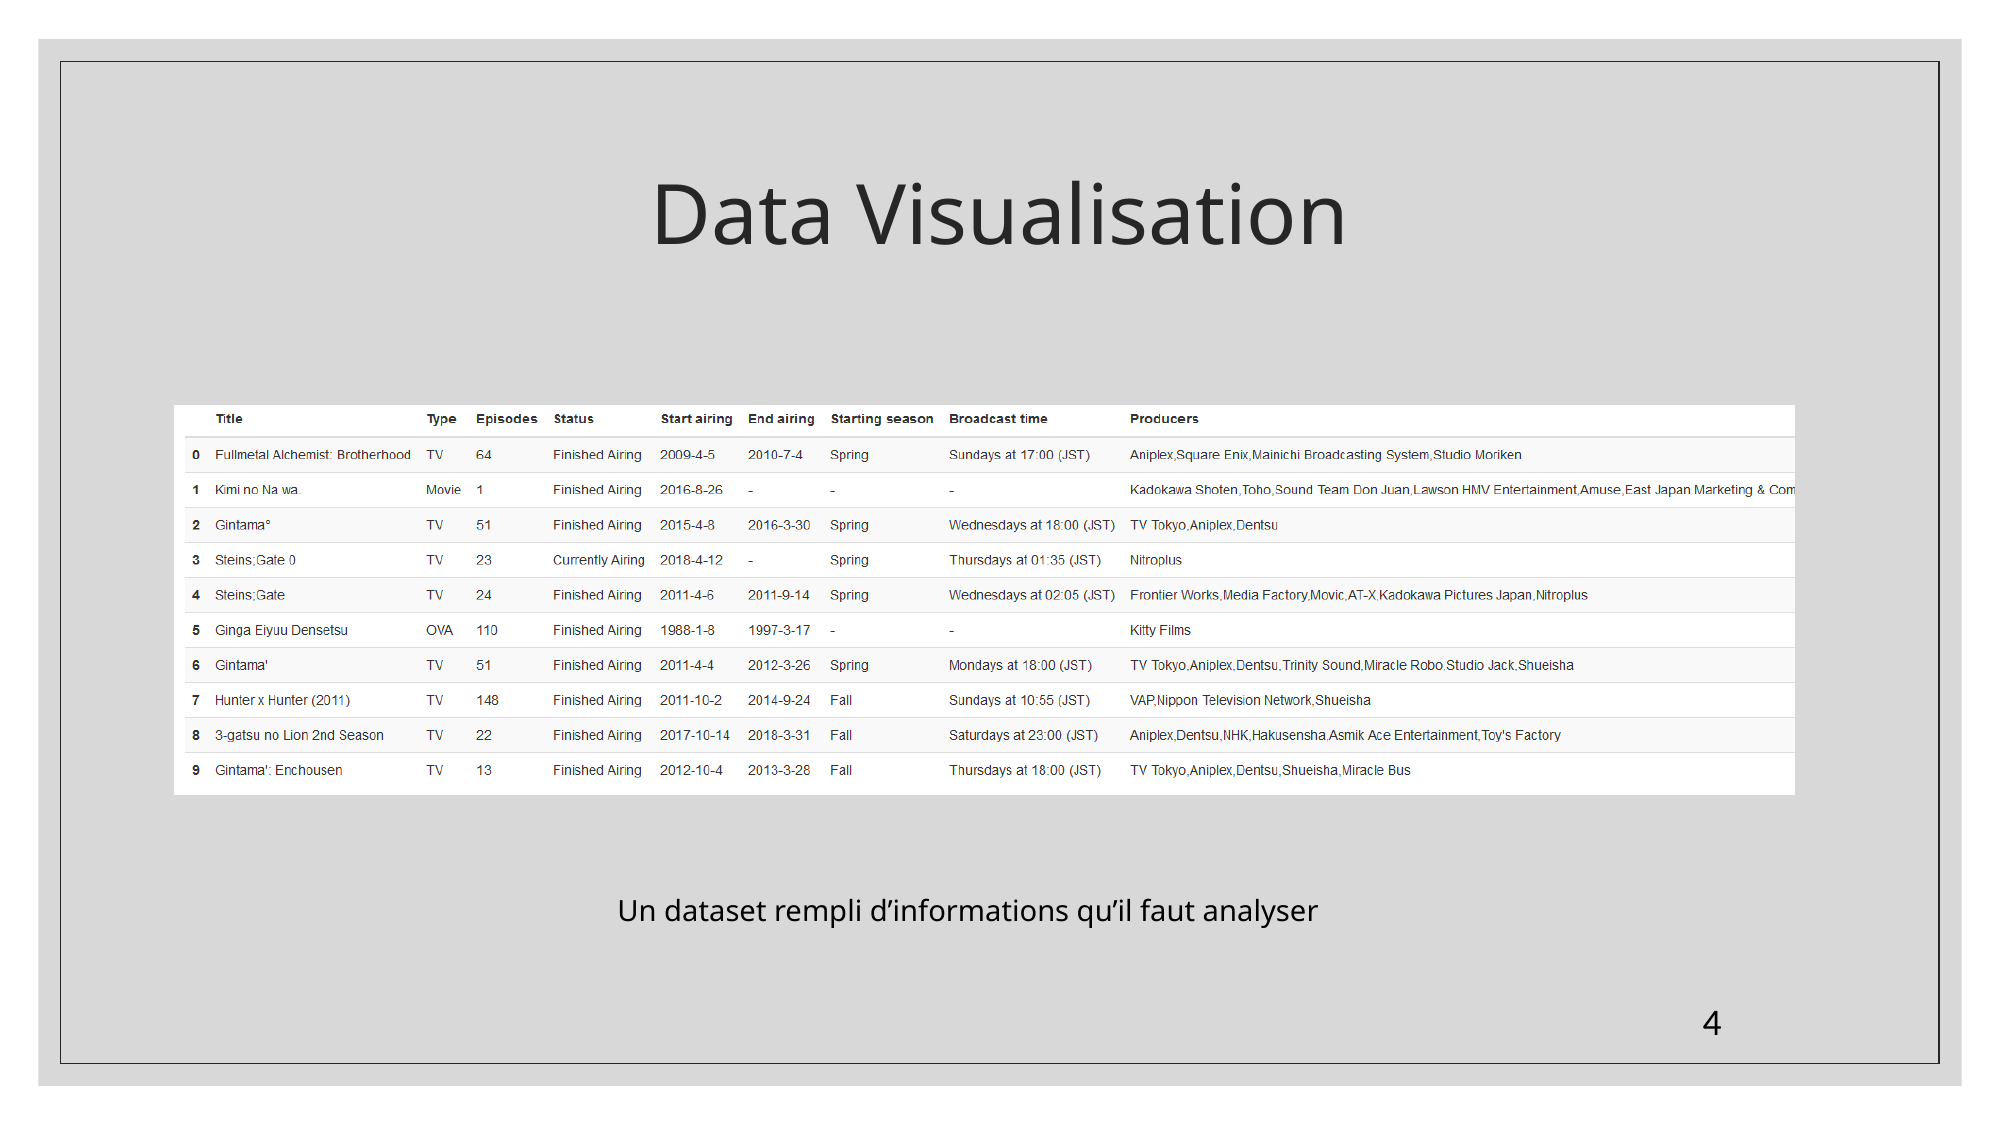

# Data Visualisation
Un dataset rempli d’informations qu’il faut analyser